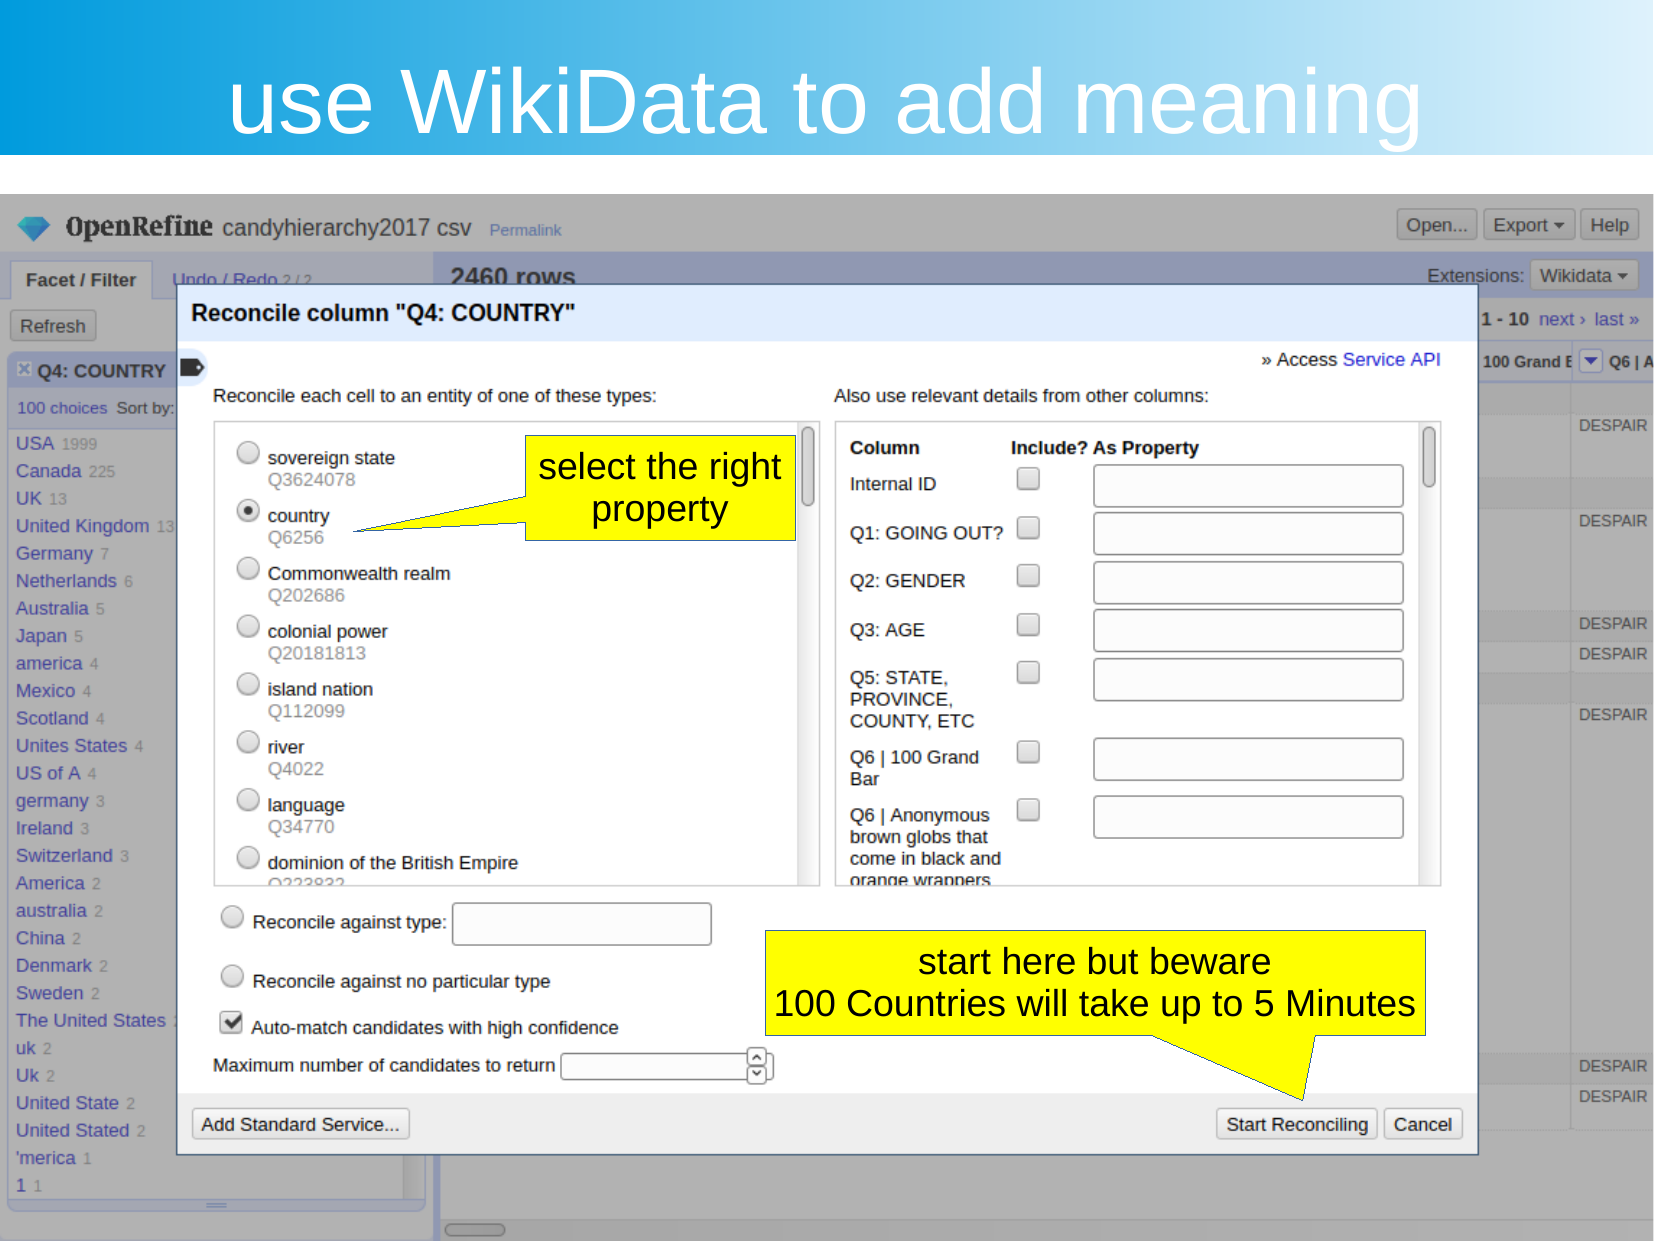

# use WikiData to add meaning
select the right
property
start here but beware
100 Countries will take up to 5 Minutes